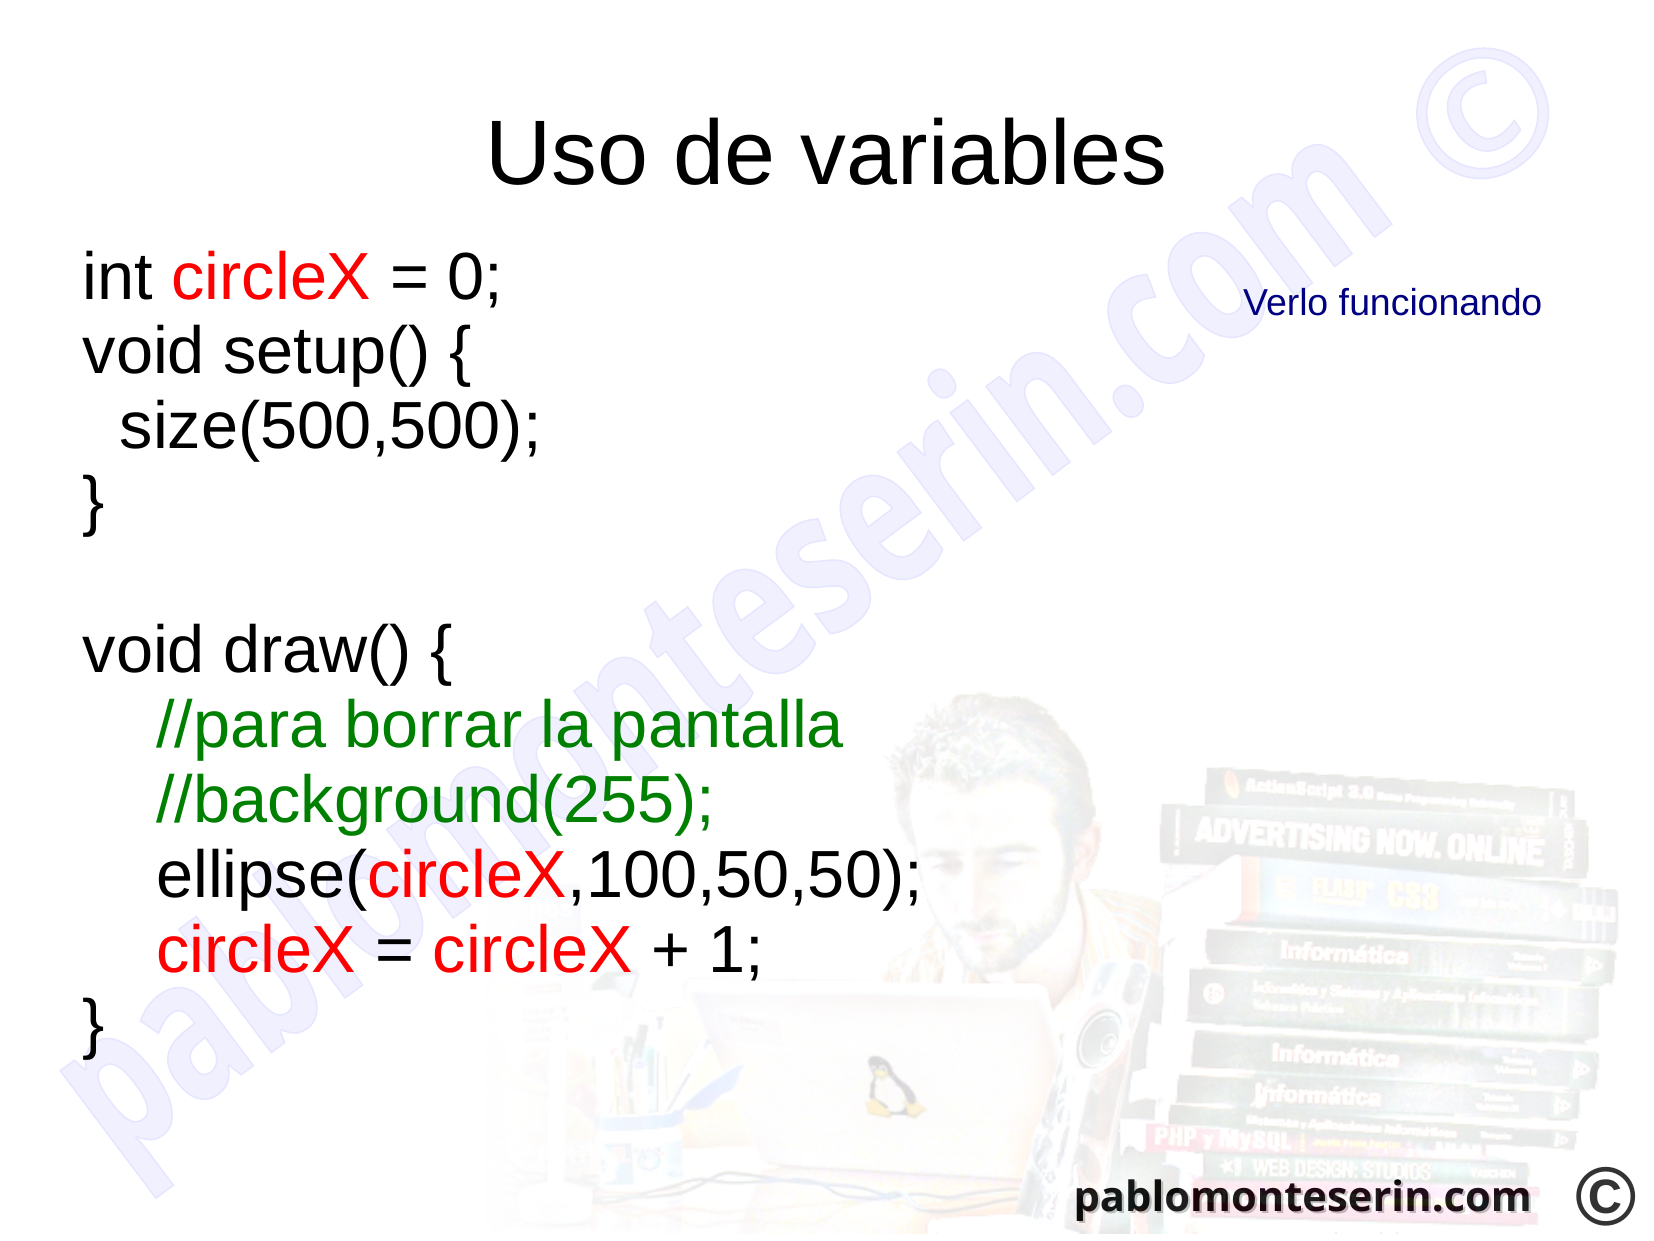

# Uso de variables
int circleX = 0;
void setup() {
 size(500,500);
}
void draw() {
	//para borrar la pantalla
	//background(255);
 	ellipse(circleX,100,50,50);
 	circleX = circleX + 1;
}
Verlo funcionando